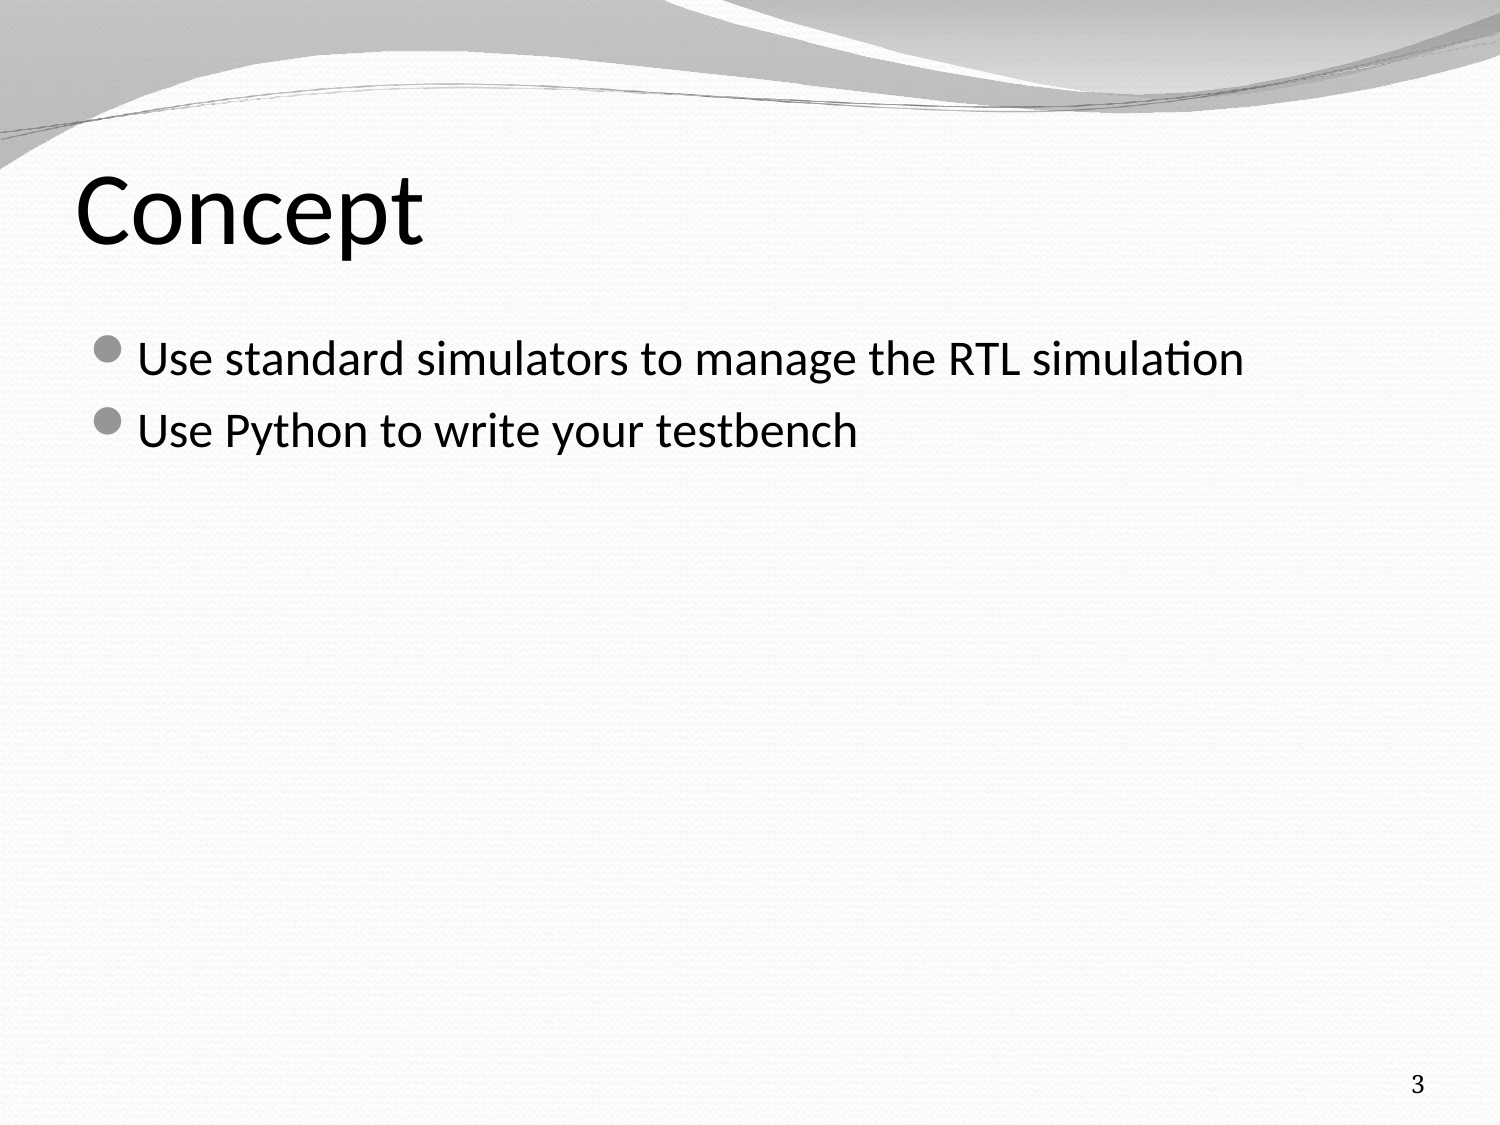

Concept
# Use standard simulators to manage the RTL simulation
Use Python to write your testbench